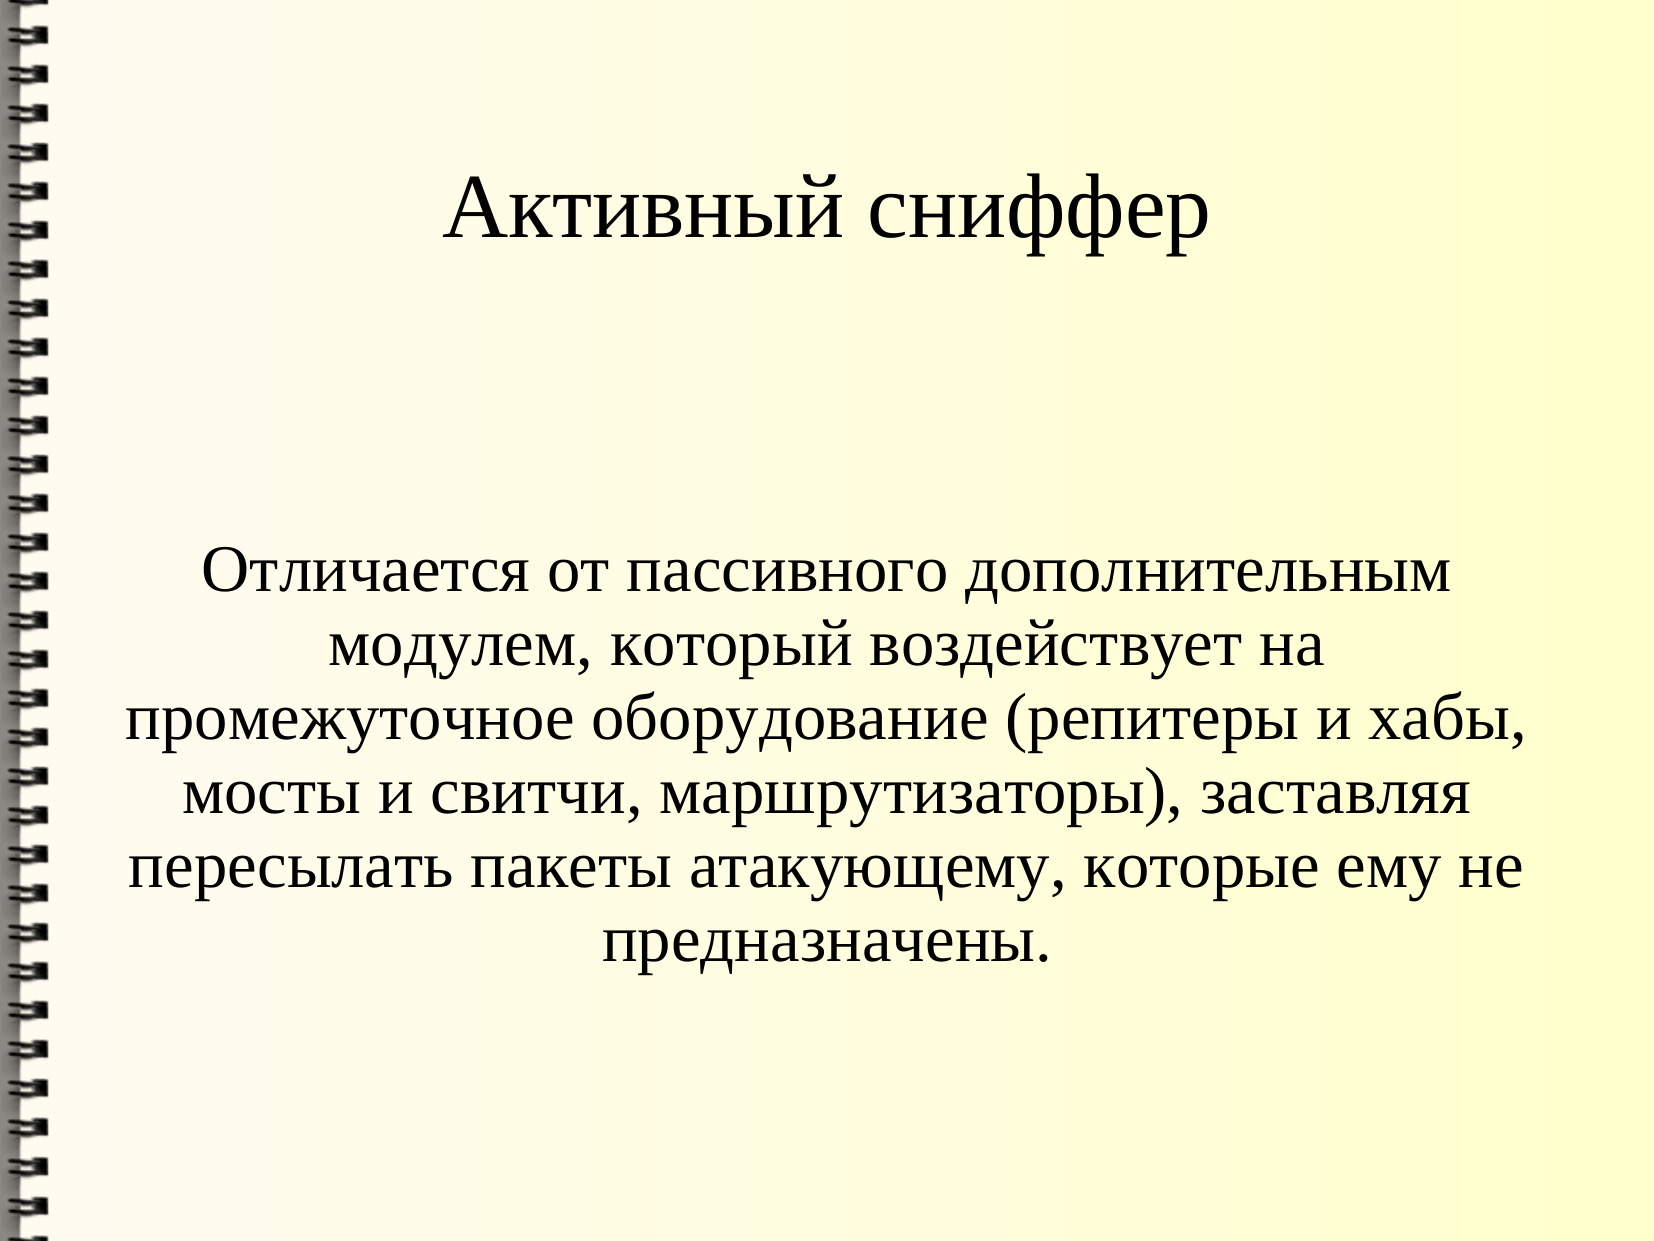

# Активный сниффер
Отличается от пассивного дополнительным модулем, который воздействует на промежуточное оборудование (репитеры и хабы, мосты и свитчи, маршрутизаторы), заставляя пересылать пакеты атакующему, которые ему не предназначены.